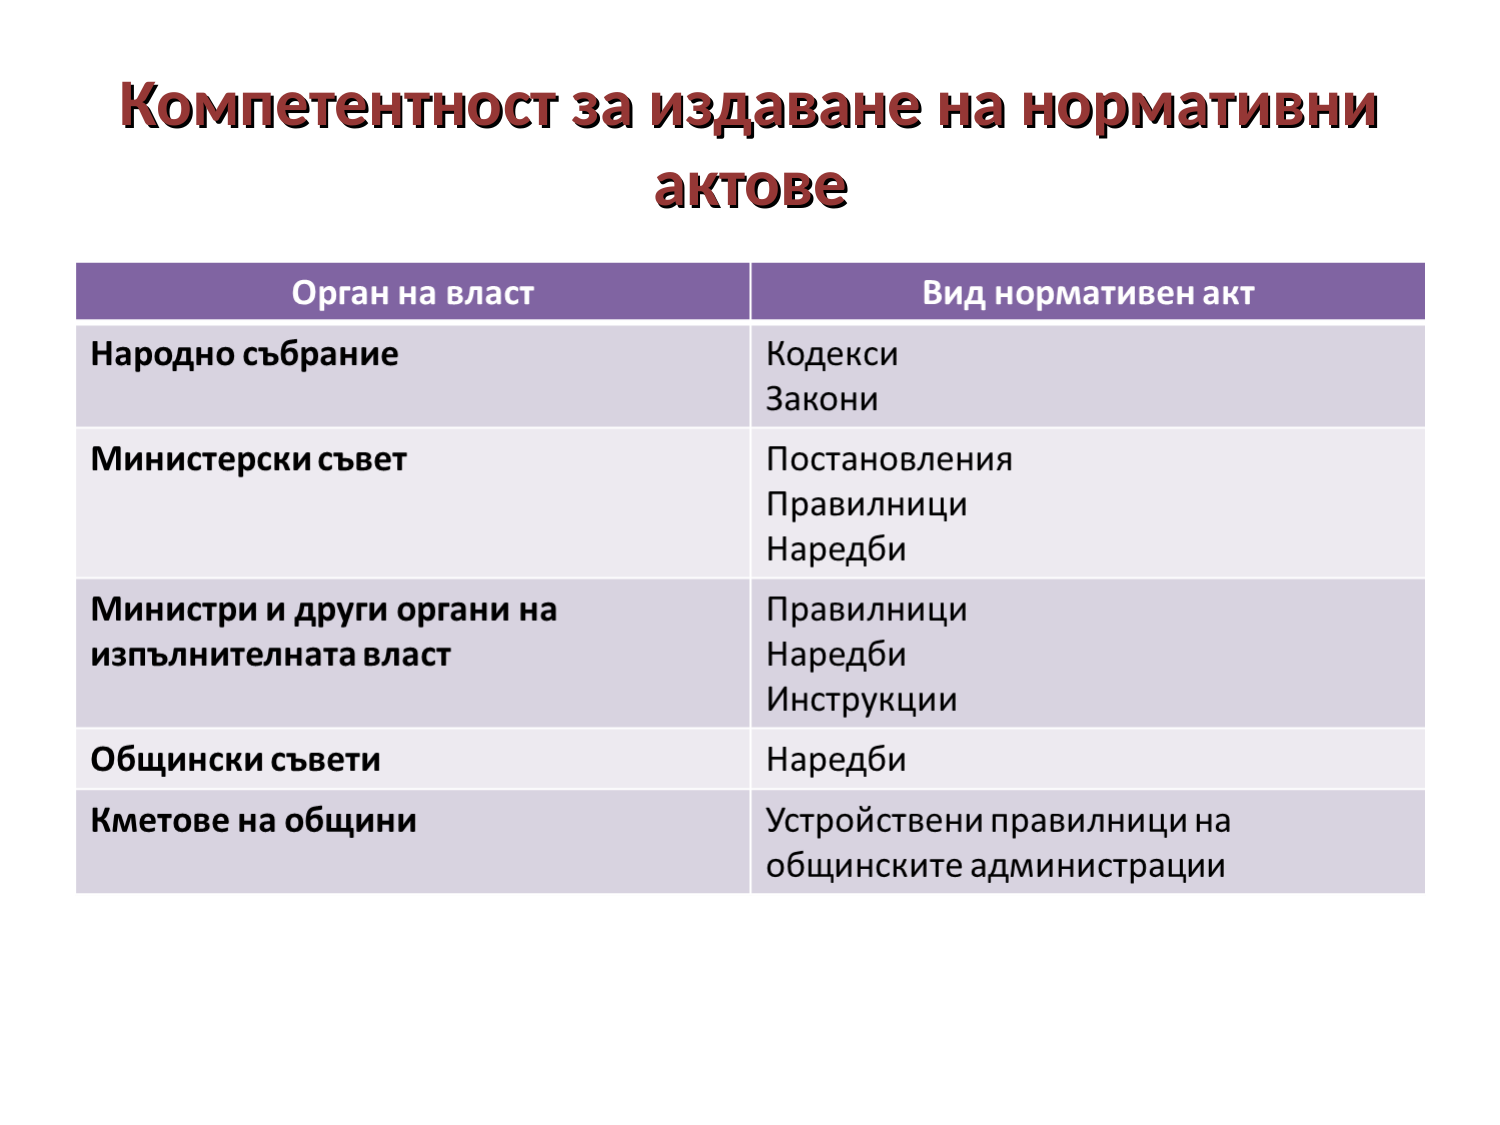

# Компетентност за издаване на нормативни актове